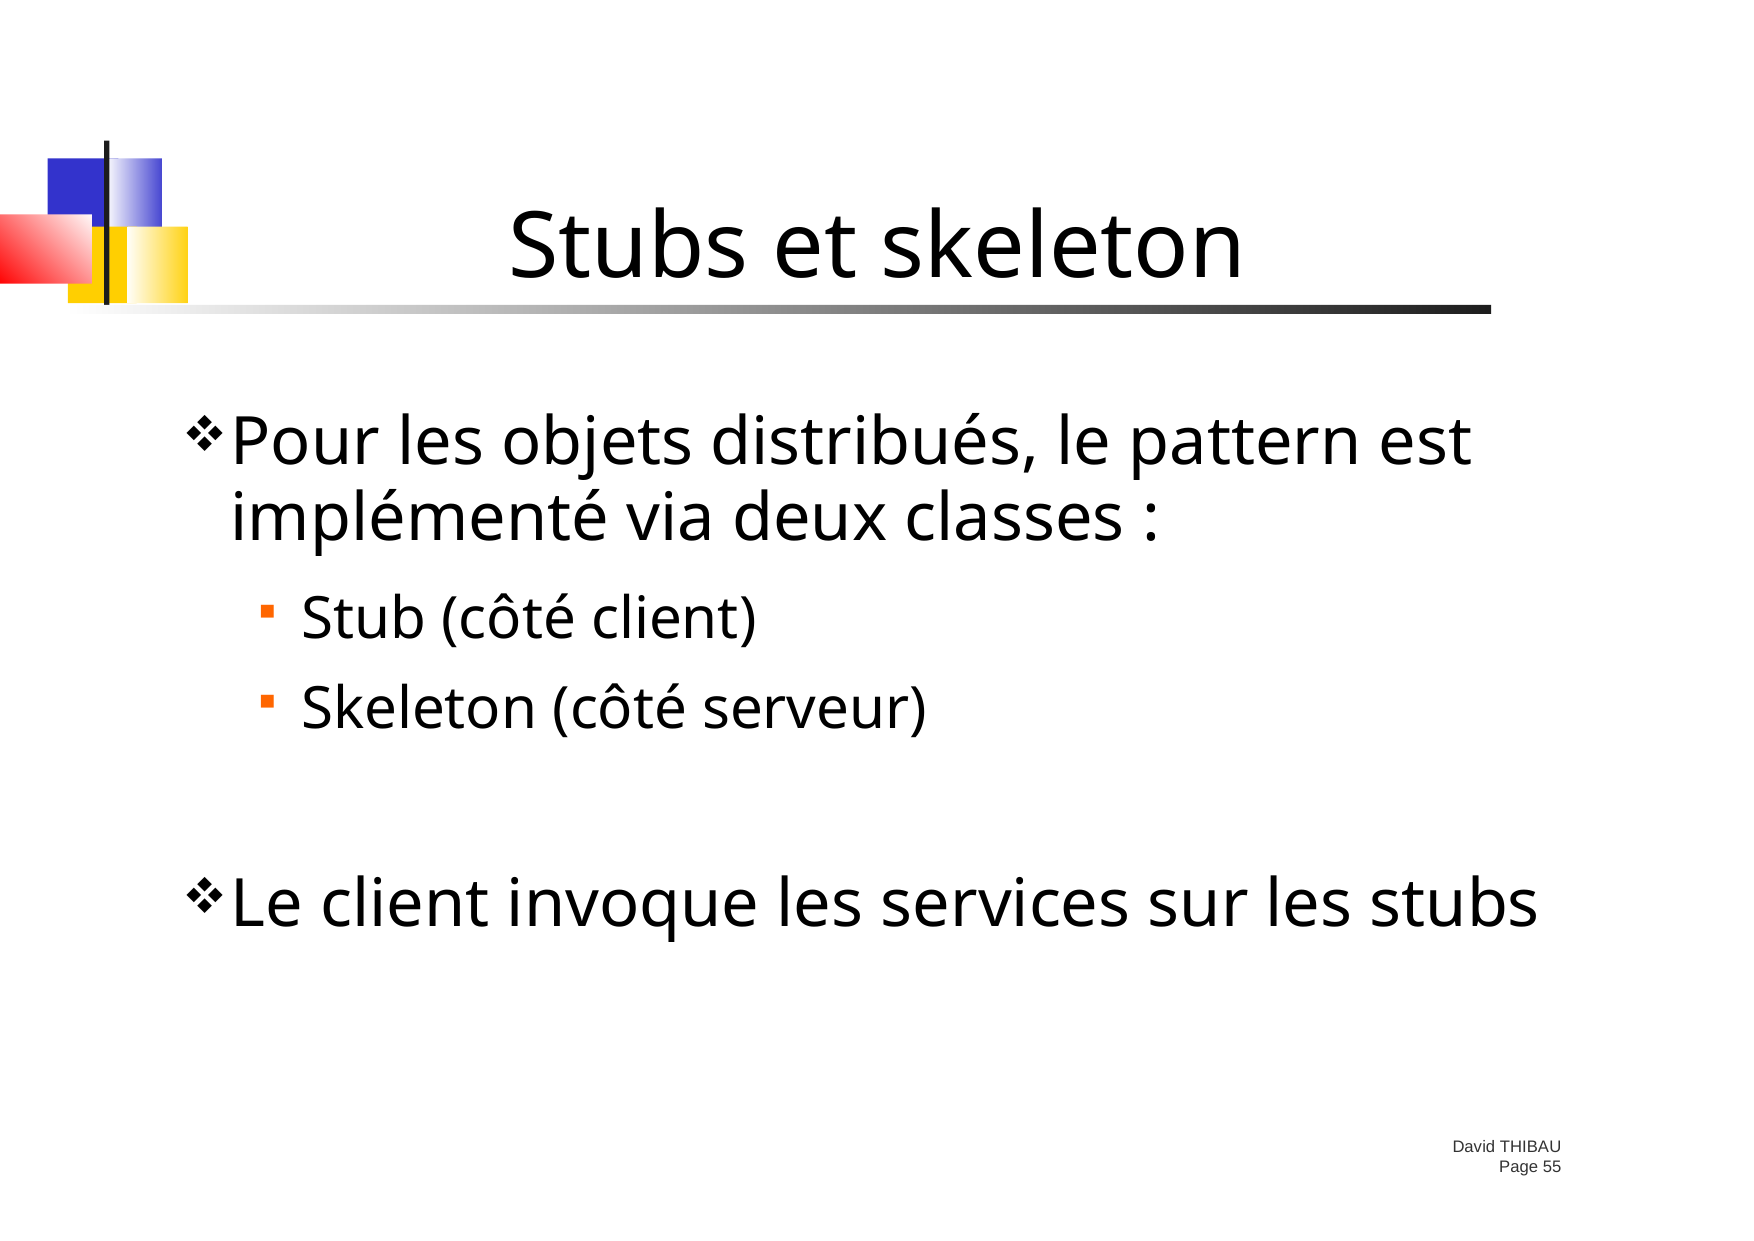

# Stubs et skeleton
Pour les objets distribués, le pattern est implémenté via deux classes :
Stub (côté client)
Skeleton (côté serveur)
Le client invoque les services sur les stubs